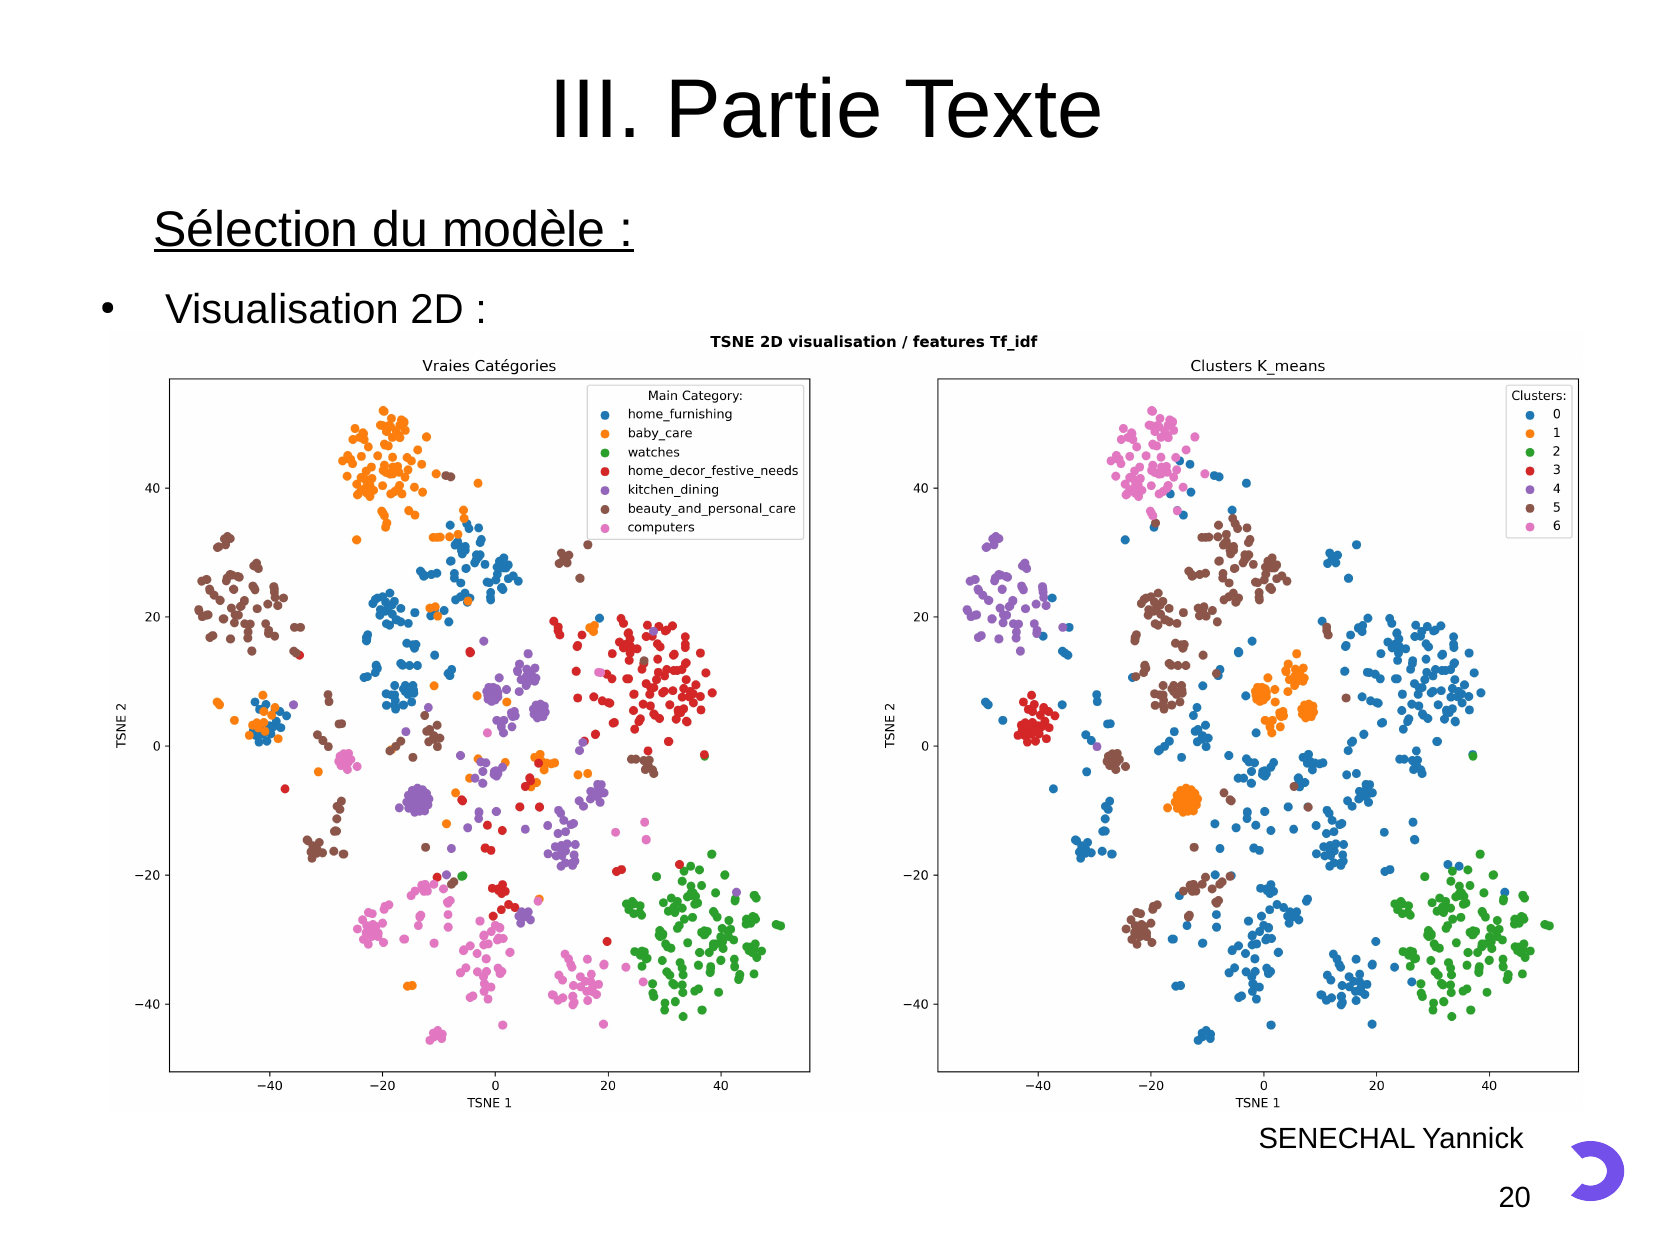

# III. Partie Texte
Sélection du modèle :
 Visualisation 2D :
SENECHAL Yannick
20